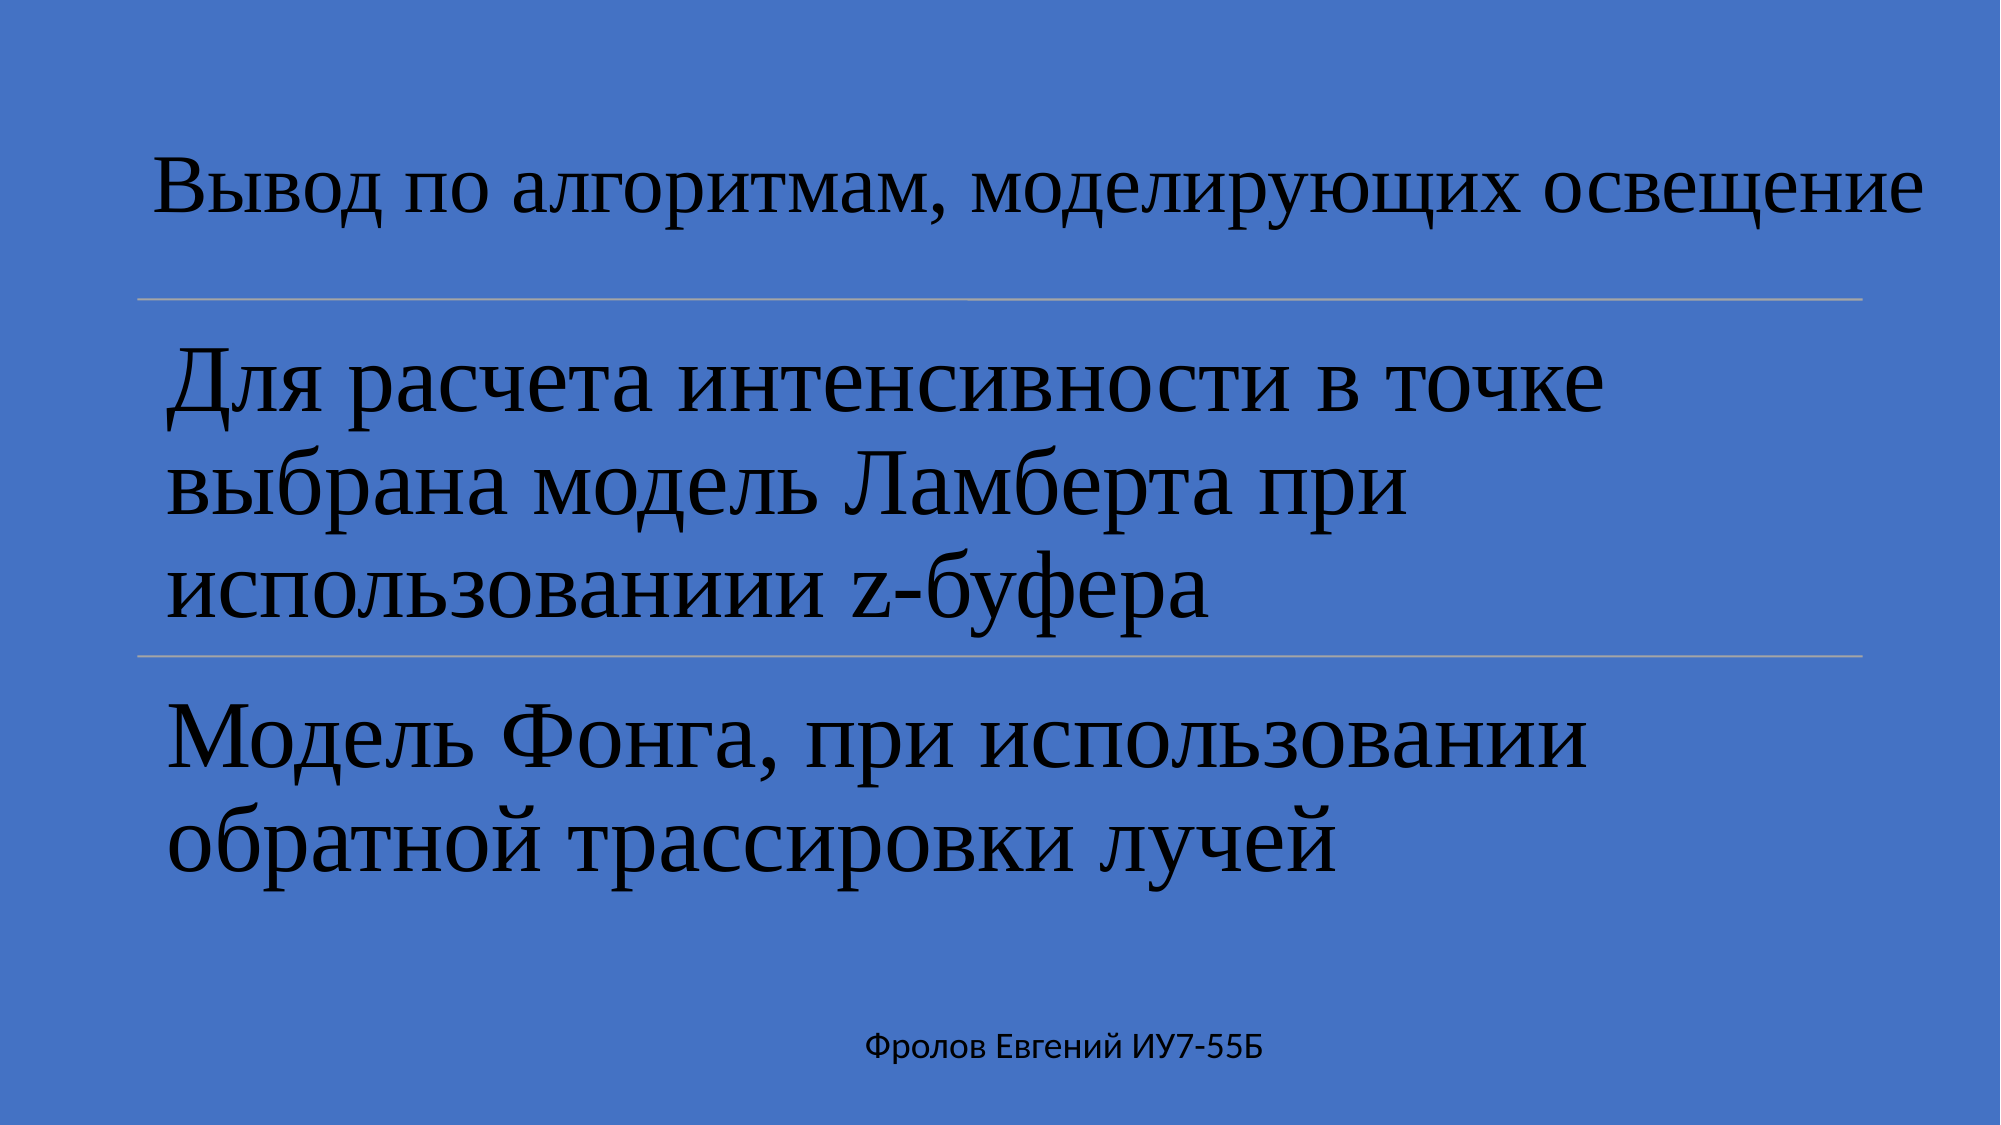

# Вывод по алгоритмам, моделирующих освещение
Для расчета интенсивности в точке выбрана модель Ламберта при использованиии z-буфера
Модель Фонга, при использовании обратной трассировки лучей
                                                                                                    Фролов Евгений ИУ7-55Б